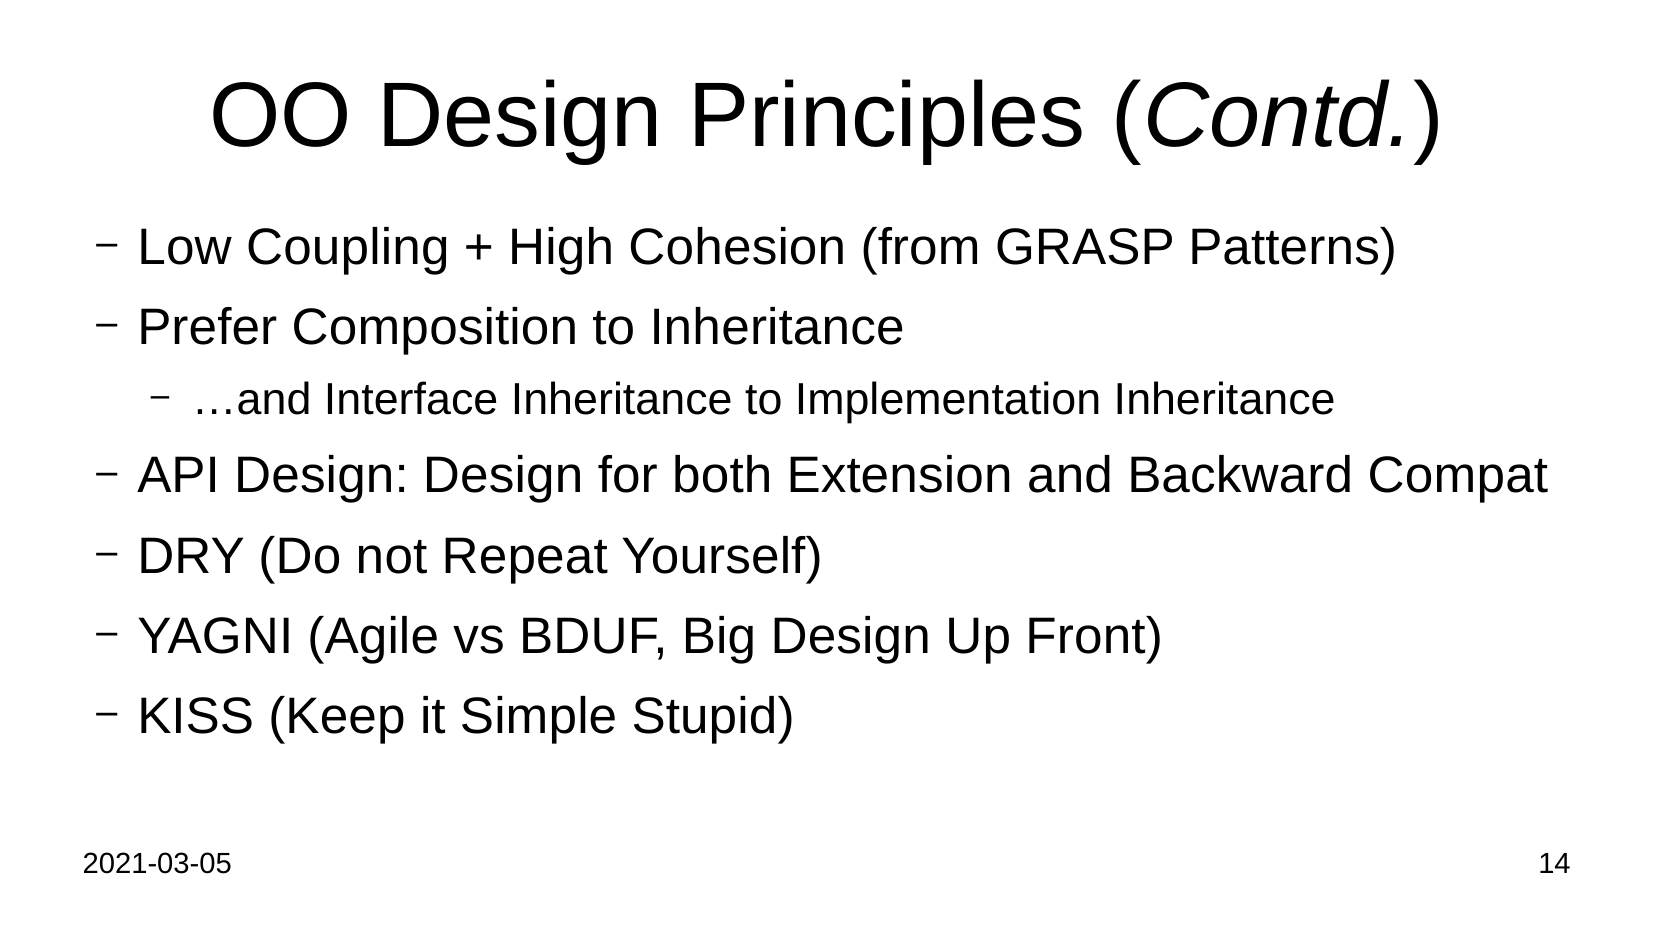

# OO Design Principles (Contd.)
Low Coupling + High Cohesion (from GRASP Patterns)
Prefer Composition to Inheritance
…and Interface Inheritance to Implementation Inheritance
API Design: Design for both Extension and Backward Compat
DRY (Do not Repeat Yourself)
YAGNI (Agile vs BDUF, Big Design Up Front)
KISS (Keep it Simple Stupid)
2021-03-05
14